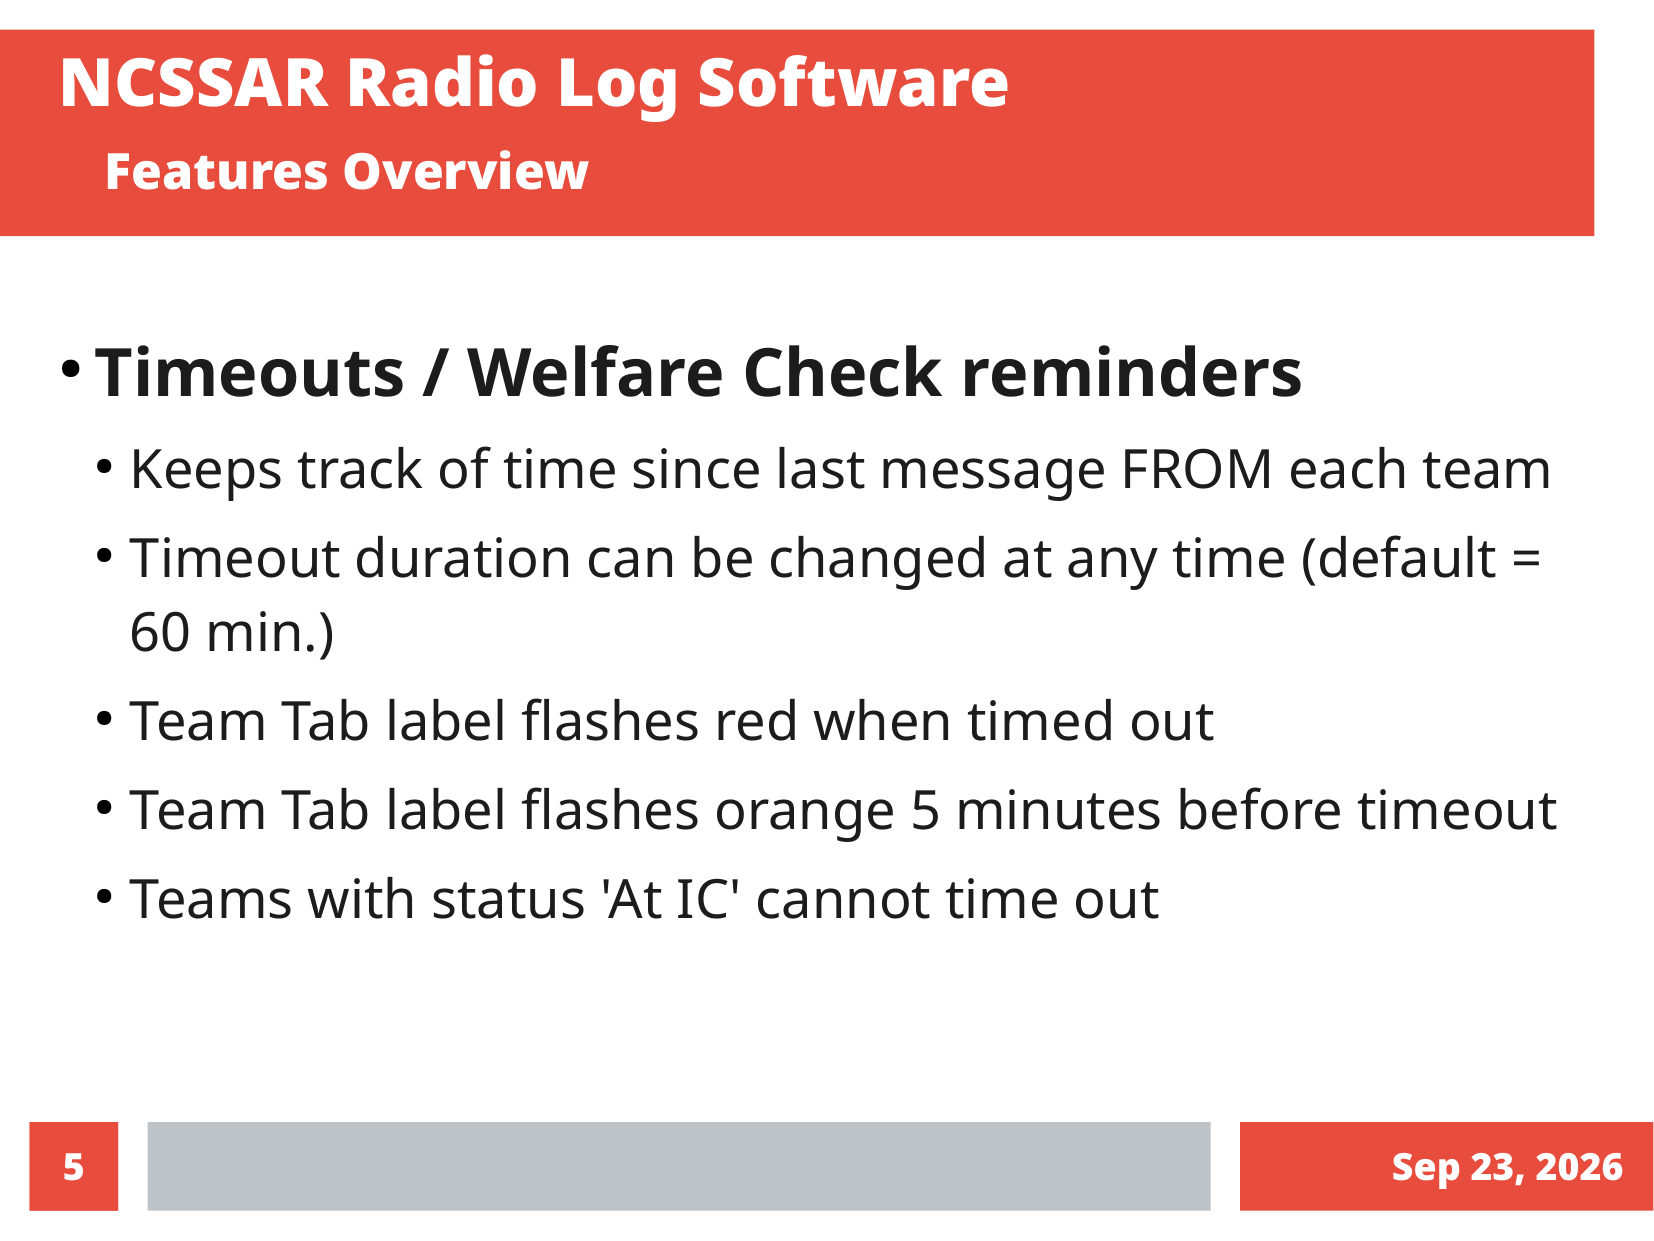

# NCSSAR Radio Log Software Features Overview
Timeouts / Welfare Check reminders
Keeps track of time since last message FROM each team
Timeout duration can be changed at any time (default = 60 min.)
Team Tab label flashes red when timed out
Team Tab label flashes orange 5 minutes before timeout
Teams with status 'At IC' cannot time out
5